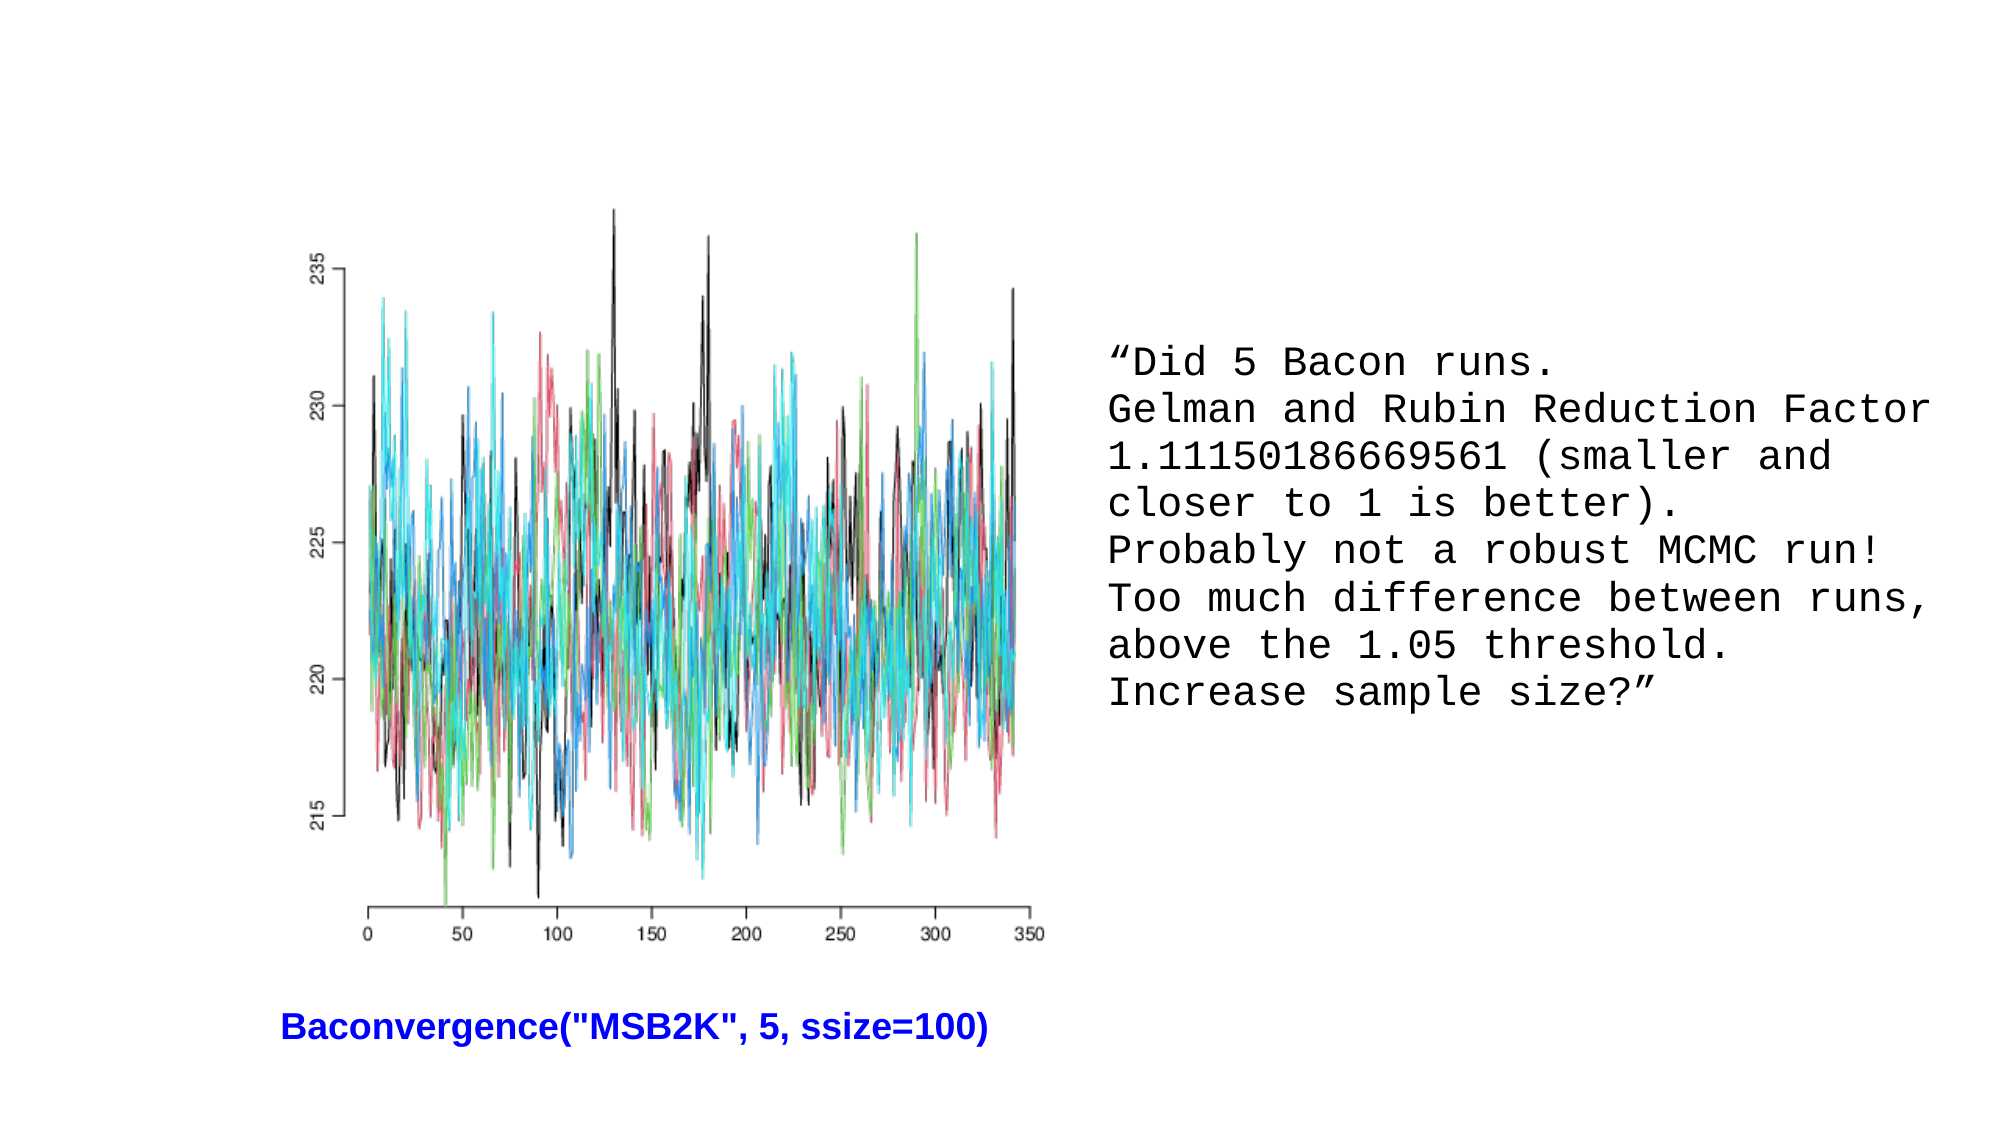

“Did 5 Bacon runs.
Gelman and Rubin Reduction Factor 1.11150186669561 (smaller and closer to 1 is better).
Probably not a robust MCMC run! Too much difference between runs, above the 1.05 threshold. Increase sample size?”
Baconvergence("MSB2K", 5, ssize=100)